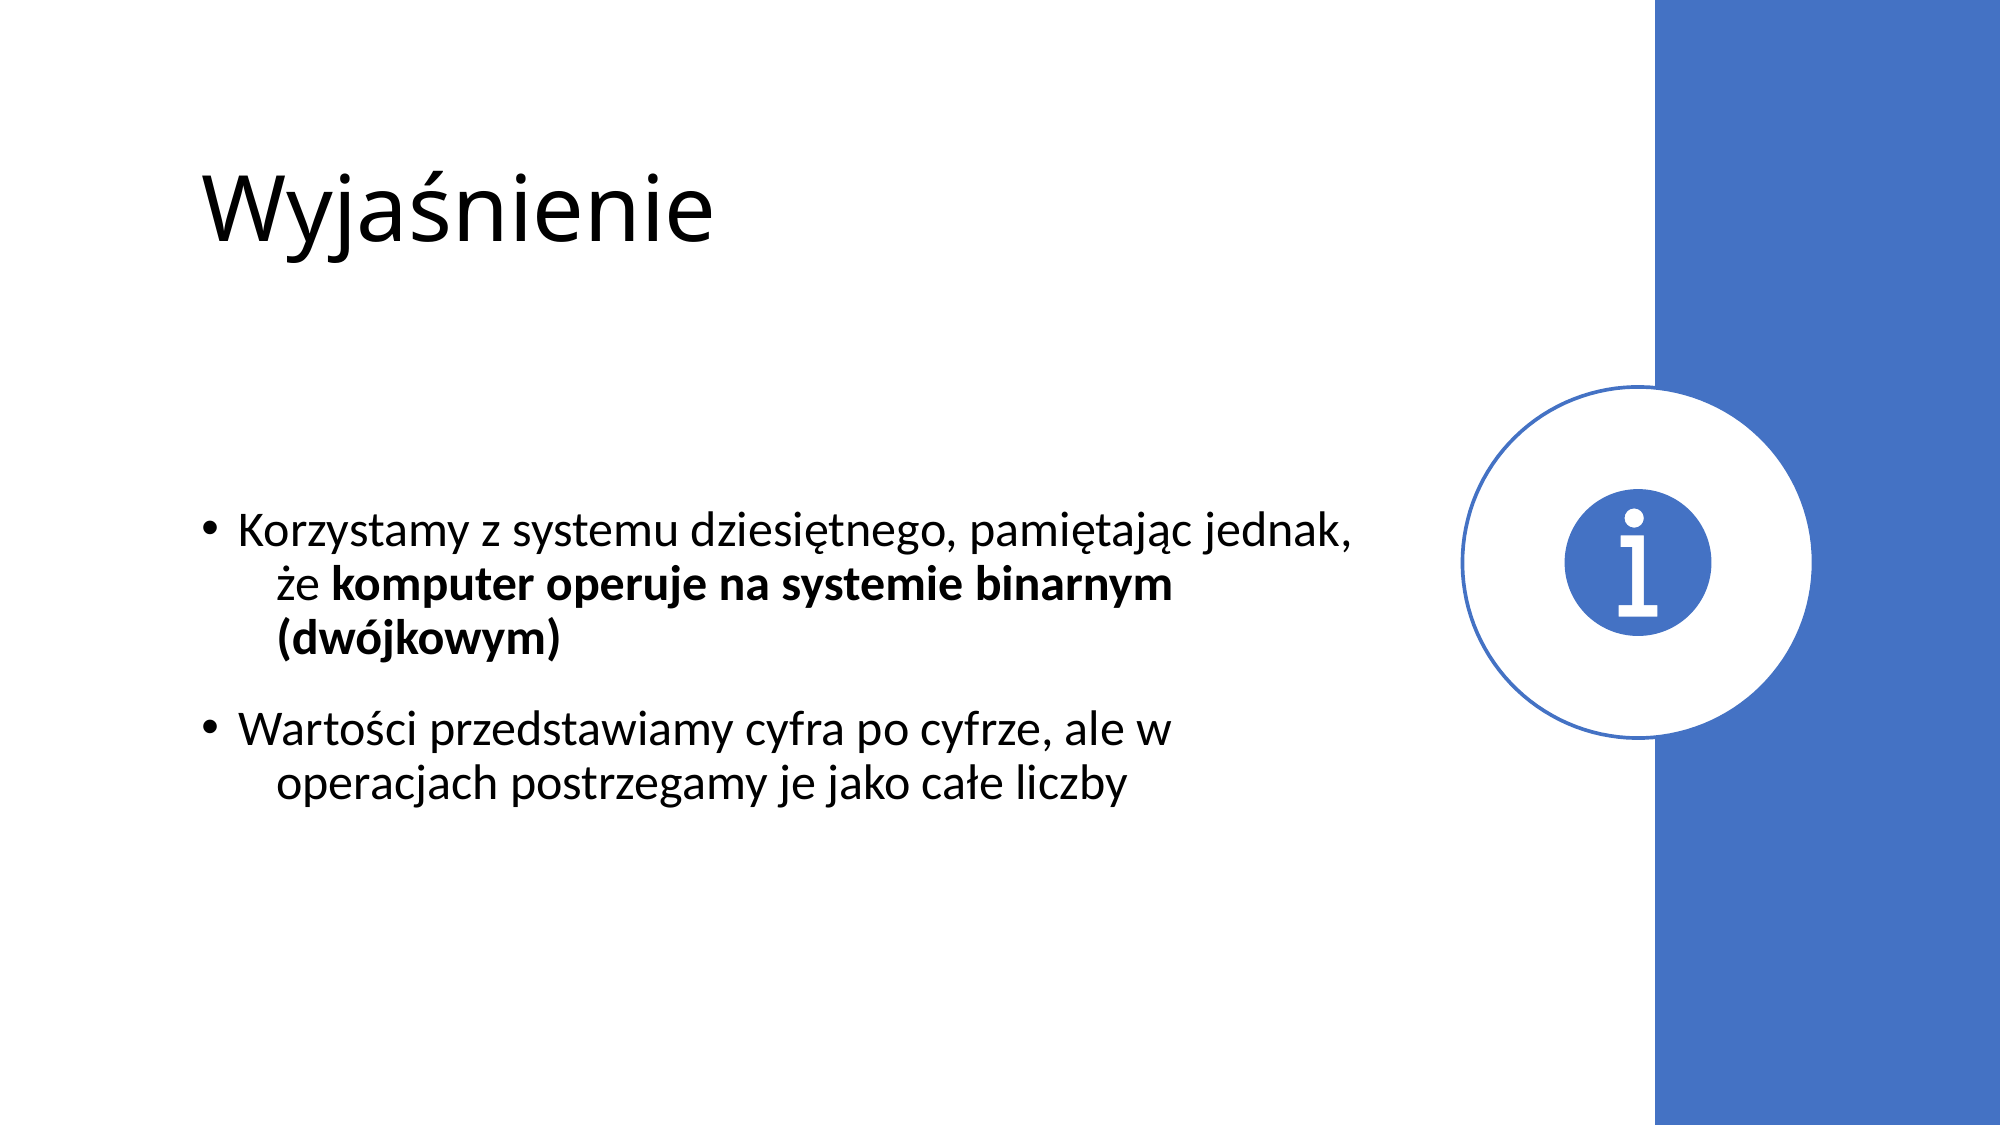

# Wyjaśnienie
Korzystamy z systemu dziesiętnego, pamiętając jednak, że komputer operuje na systemie binarnym (dwójkowym)
Wartości przedstawiamy cyfra po cyfrze, ale w operacjach postrzegamy je jako całe liczby